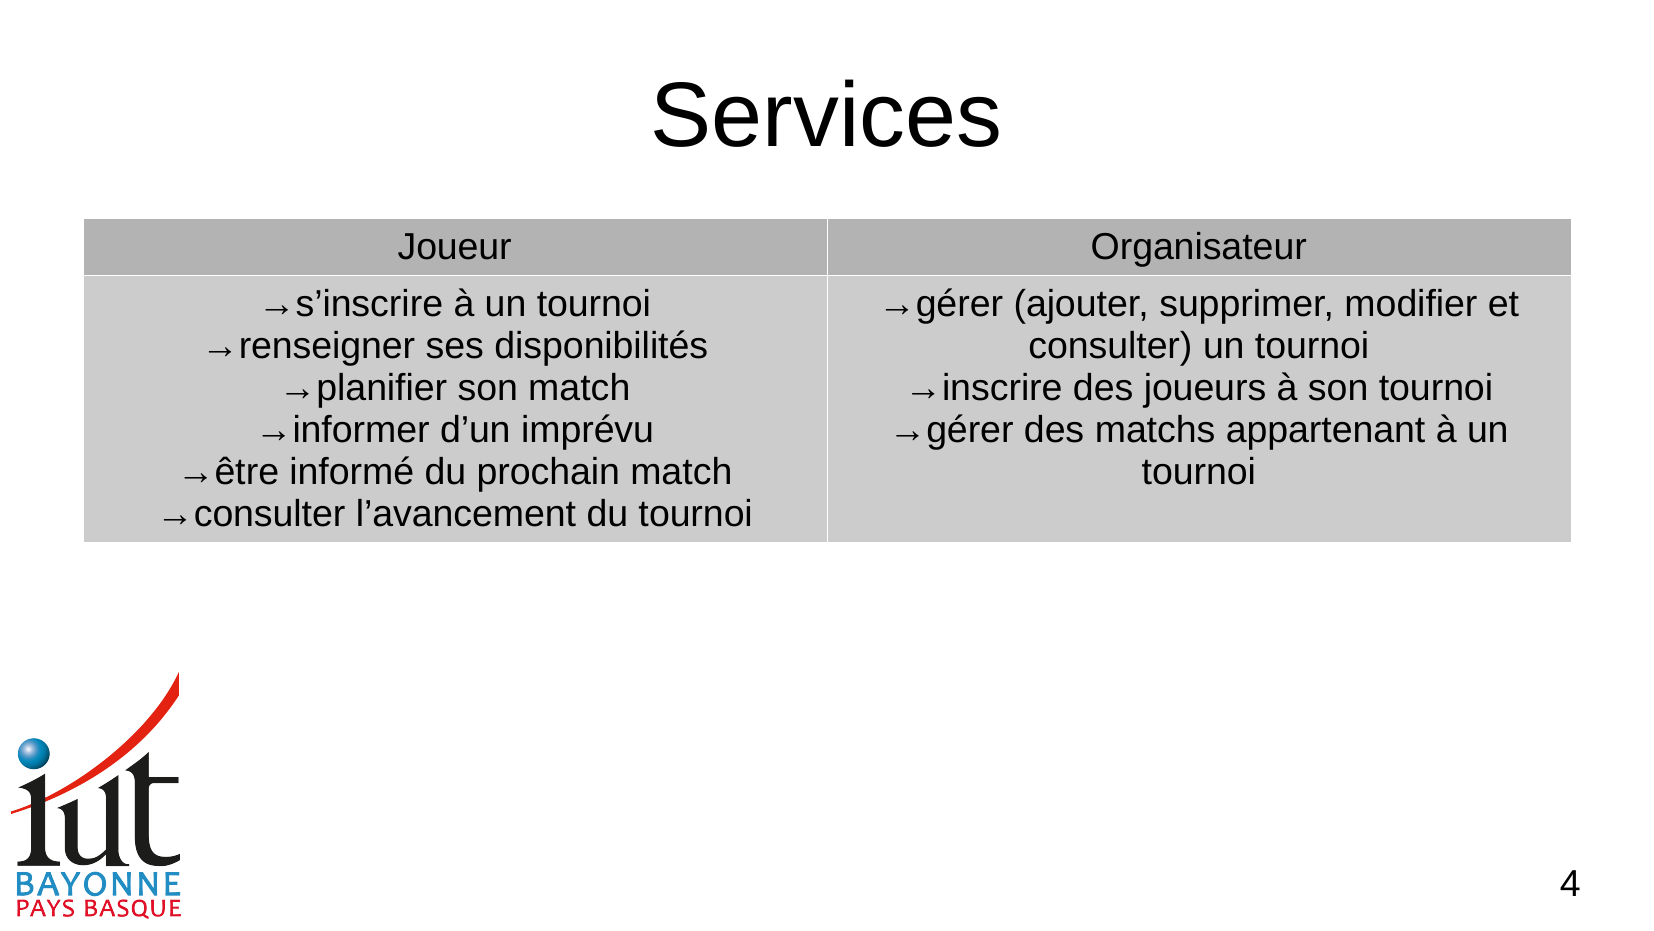

# Services
| Joueur | Organisateur |
| --- | --- |
| →s’inscrire à un tournoi →renseigner ses disponibilités →planifier son match →informer d’un imprévu →être informé du prochain match →consulter l’avancement du tournoi | →gérer (ajouter, supprimer, modifier et consulter) un tournoi →inscrire des joueurs à son tournoi →gérer des matchs appartenant à un tournoi |